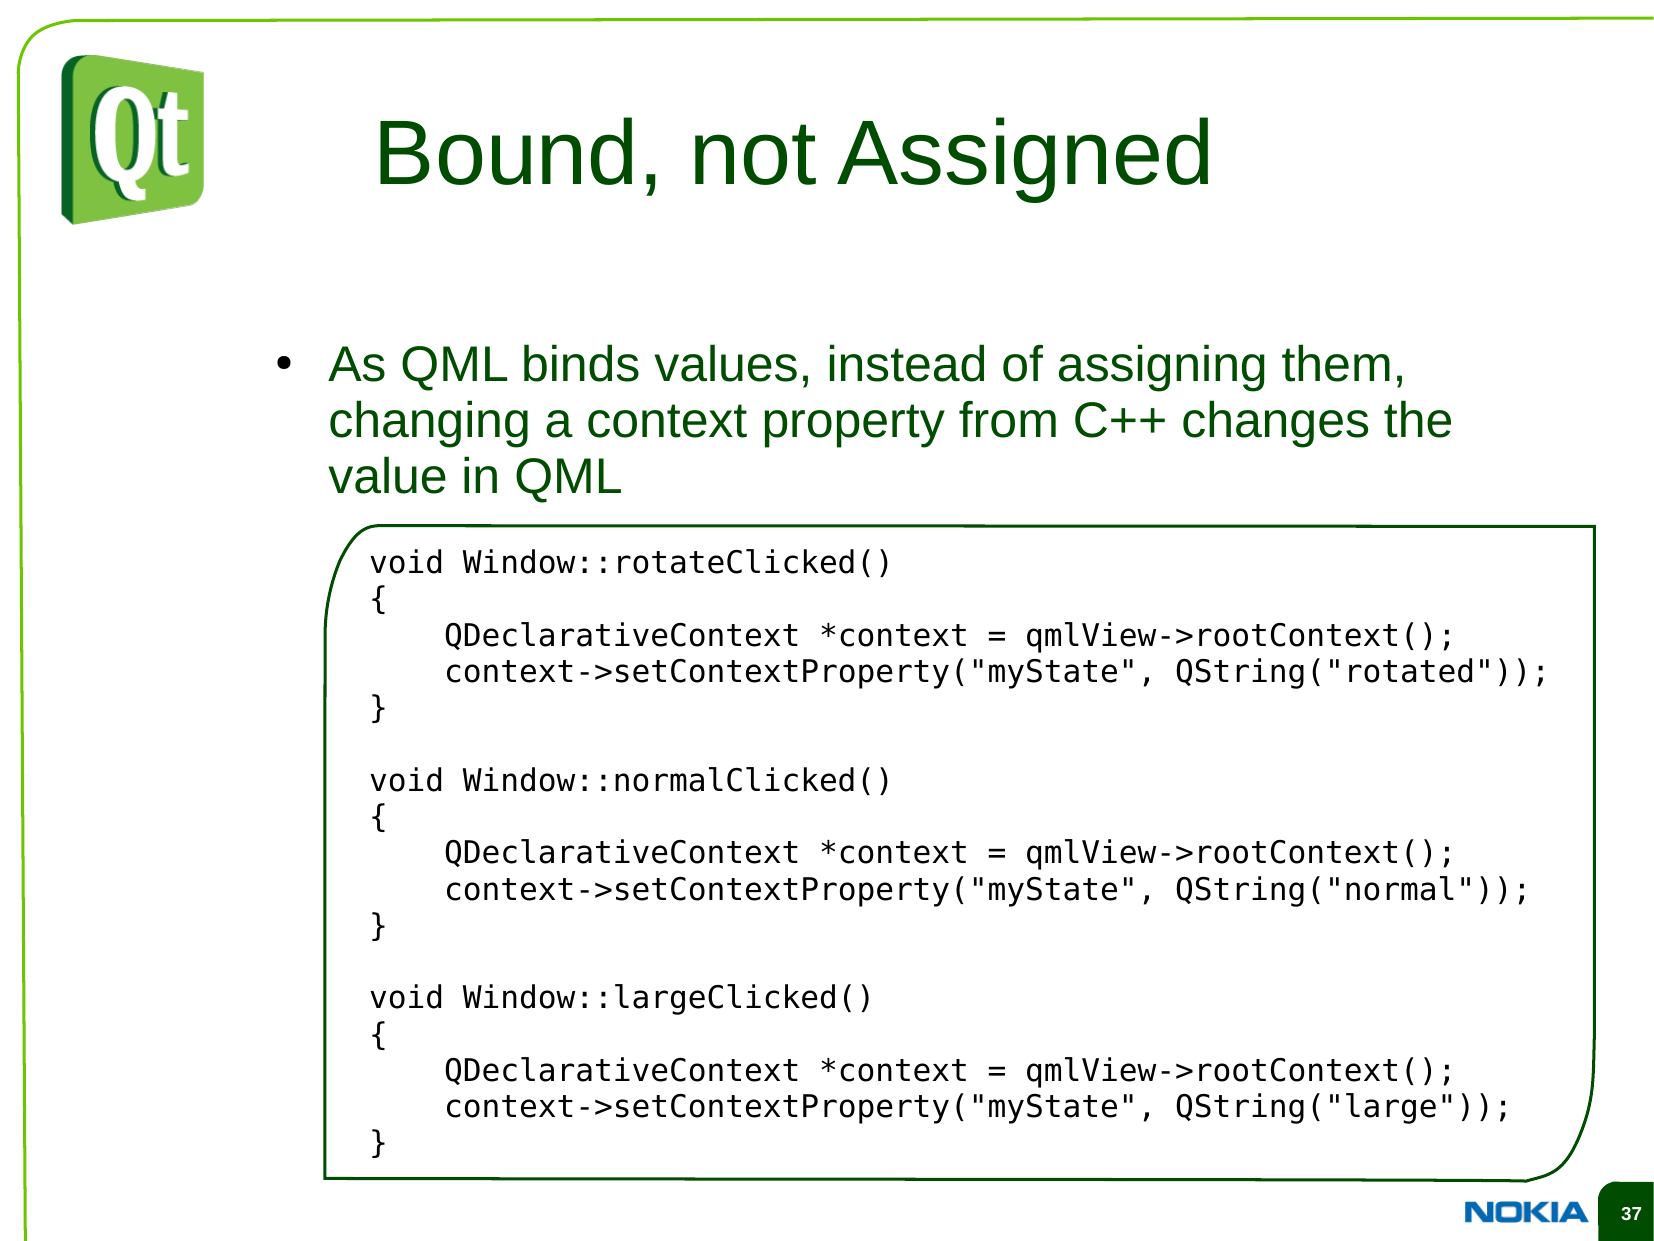

# Bound, not Assigned
As QML binds values, instead of assigning them, changing a context property from C++ changes the value in QML
void Window::rotateClicked()
{
 QDeclarativeContext *context = qmlView->rootContext();
 context->setContextProperty("myState", QString("rotated"));
}
void Window::normalClicked()
{
 QDeclarativeContext *context = qmlView->rootContext();
 context->setContextProperty("myState", QString("normal"));
}
void Window::largeClicked()
{
 QDeclarativeContext *context = qmlView->rootContext();
 context->setContextProperty("myState", QString("large"));
}